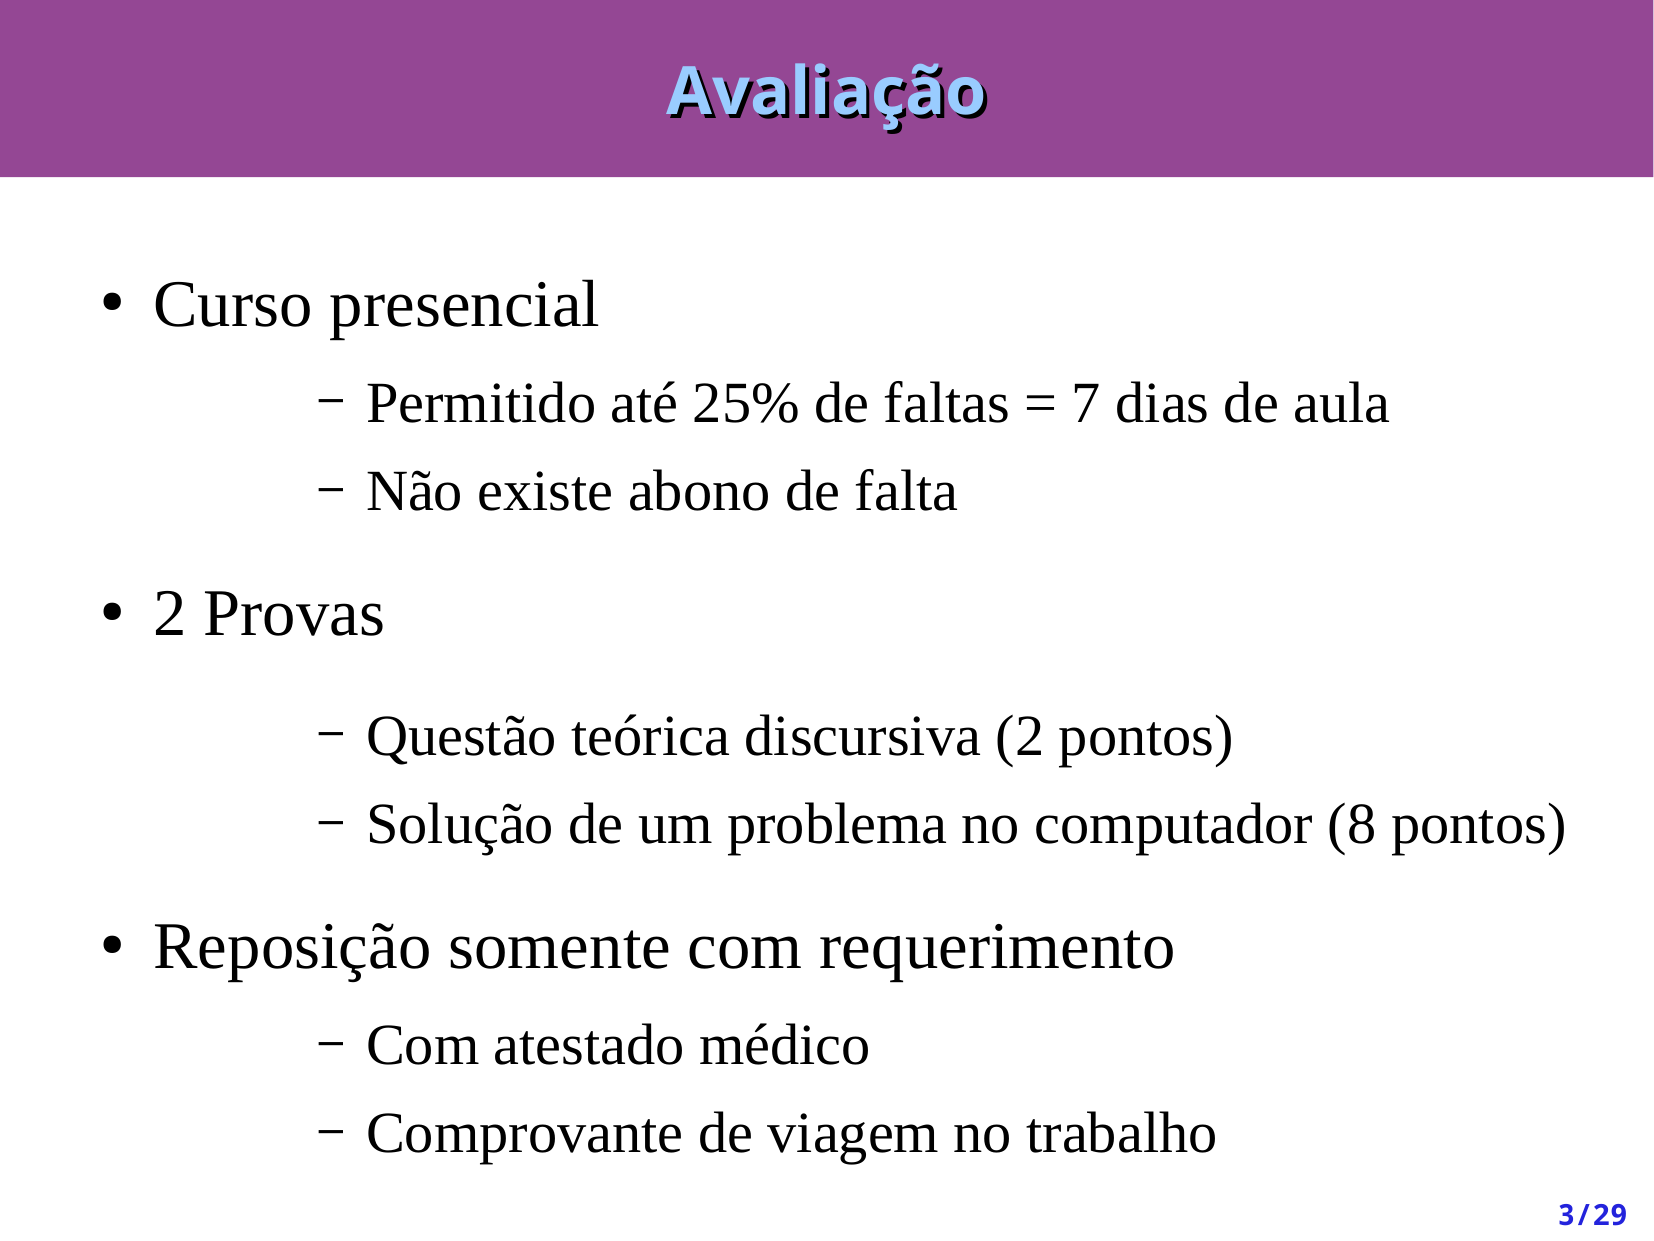

# Avaliação
Curso presencial
Permitido até 25% de faltas = 7 dias de aula
Não existe abono de falta
2 Provas
Questão teórica discursiva (2 pontos)
Solução de um problema no computador (8 pontos)
Reposição somente com requerimento
Com atestado médico
Comprovante de viagem no trabalho
3